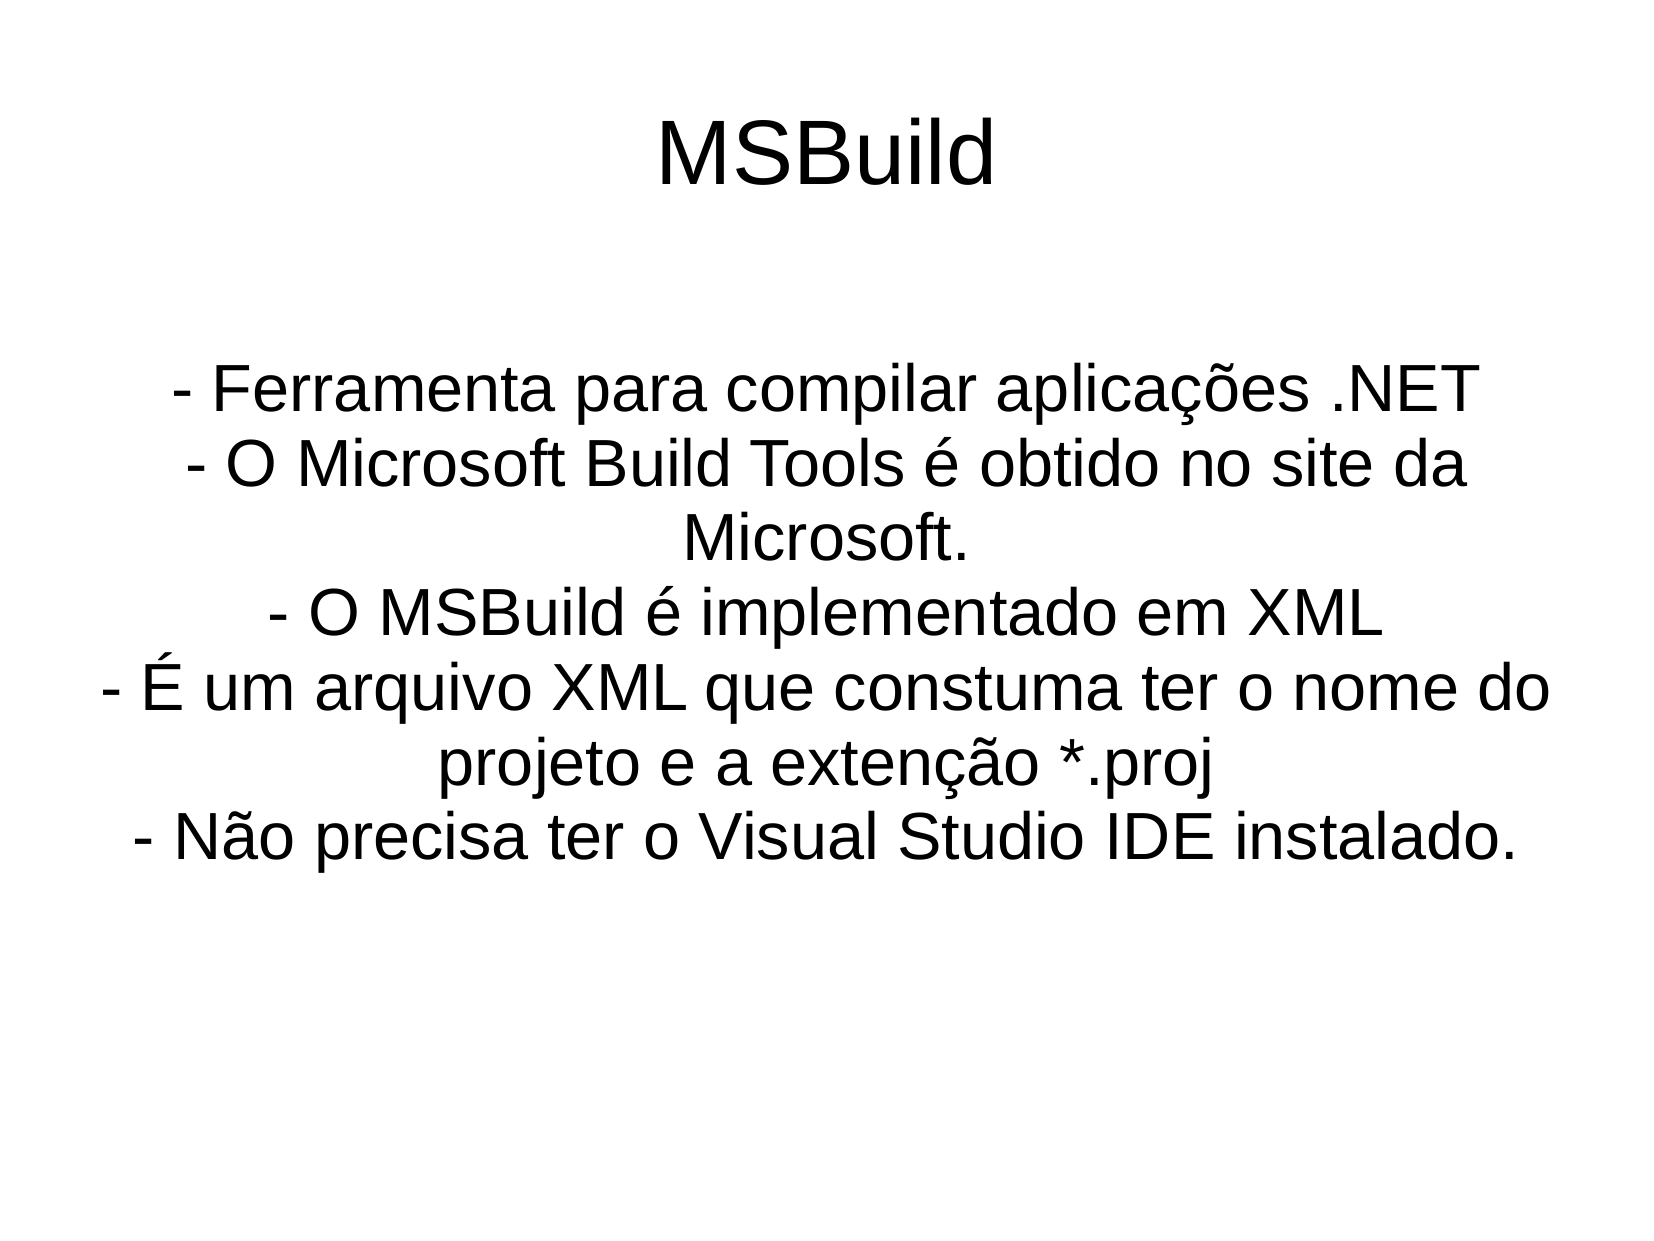

# MSBuild
- Ferramenta para compilar aplicações .NET
- O Microsoft Build Tools é obtido no site da Microsoft.
- O MSBuild é implementado em XML
- É um arquivo XML que constuma ter o nome do projeto e a extenção *.proj
- Não precisa ter o Visual Studio IDE instalado.